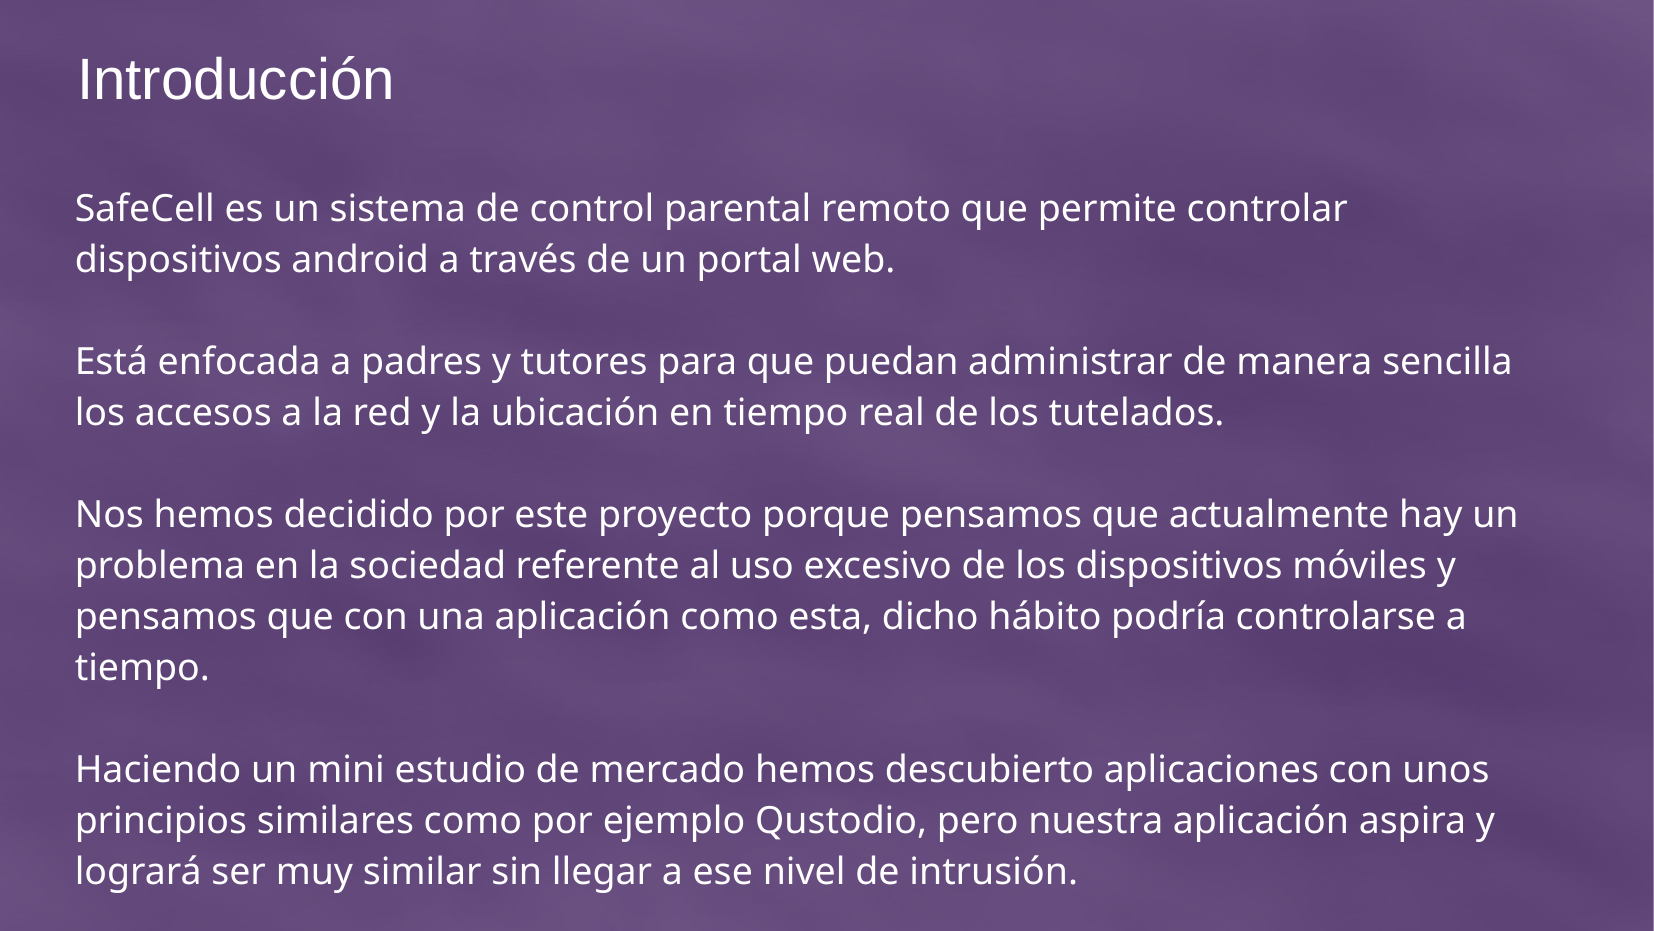

# Introducción
SafeCell es un sistema de control parental remoto que permite controlar dispositivos android a través de un portal web.
Está enfocada a padres y tutores para que puedan administrar de manera sencilla los accesos a la red y la ubicación en tiempo real de los tutelados.
Nos hemos decidido por este proyecto porque pensamos que actualmente hay un problema en la sociedad referente al uso excesivo de los dispositivos móviles y pensamos que con una aplicación como esta, dicho hábito podría controlarse a tiempo.
Haciendo un mini estudio de mercado hemos descubierto aplicaciones con unos principios similares como por ejemplo Qustodio, pero nuestra aplicación aspira y logrará ser muy similar sin llegar a ese nivel de intrusión.